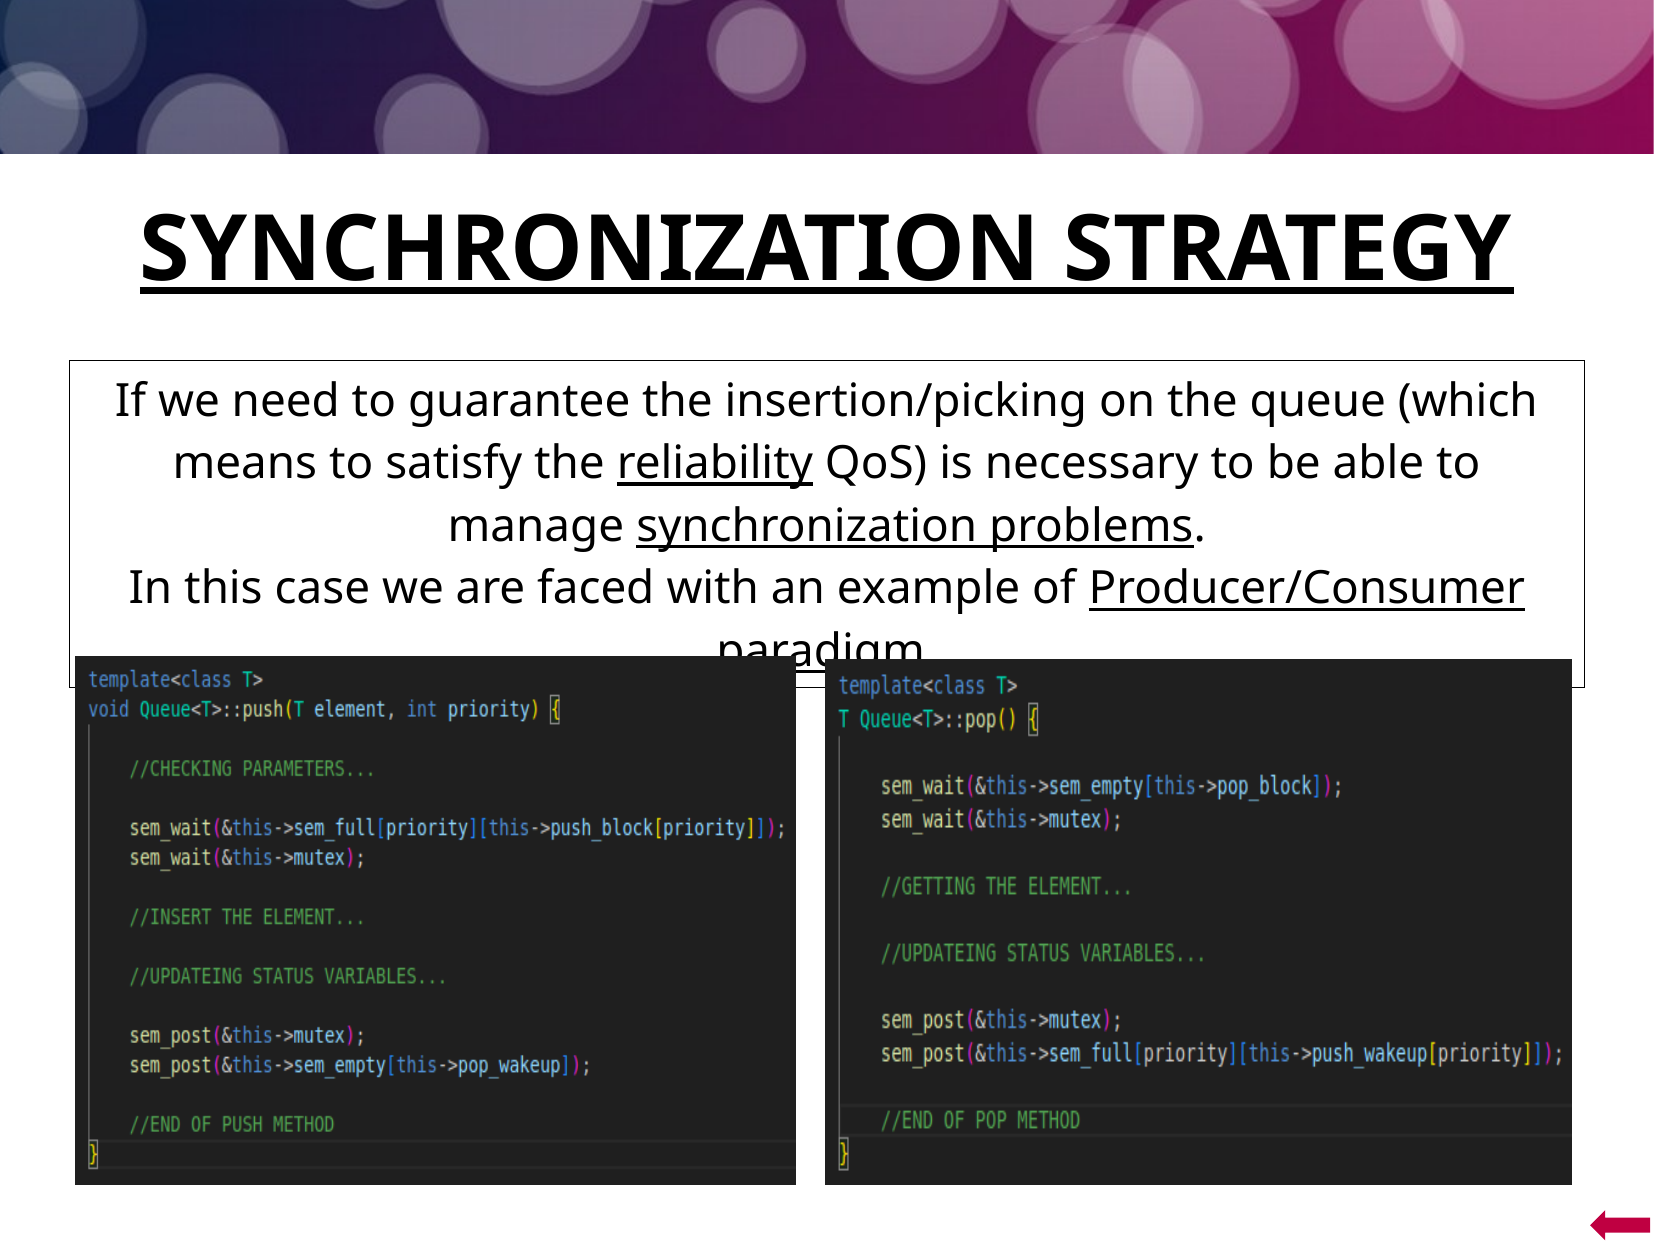

# SYNCHRONIZATION STRATEGY
If we need to guarantee the insertion/picking on the queue (which means to satisfy the reliability QoS) is necessary to be able to manage synchronization problems.
In this case we are faced with an example of Producer/Consumer paradigm.